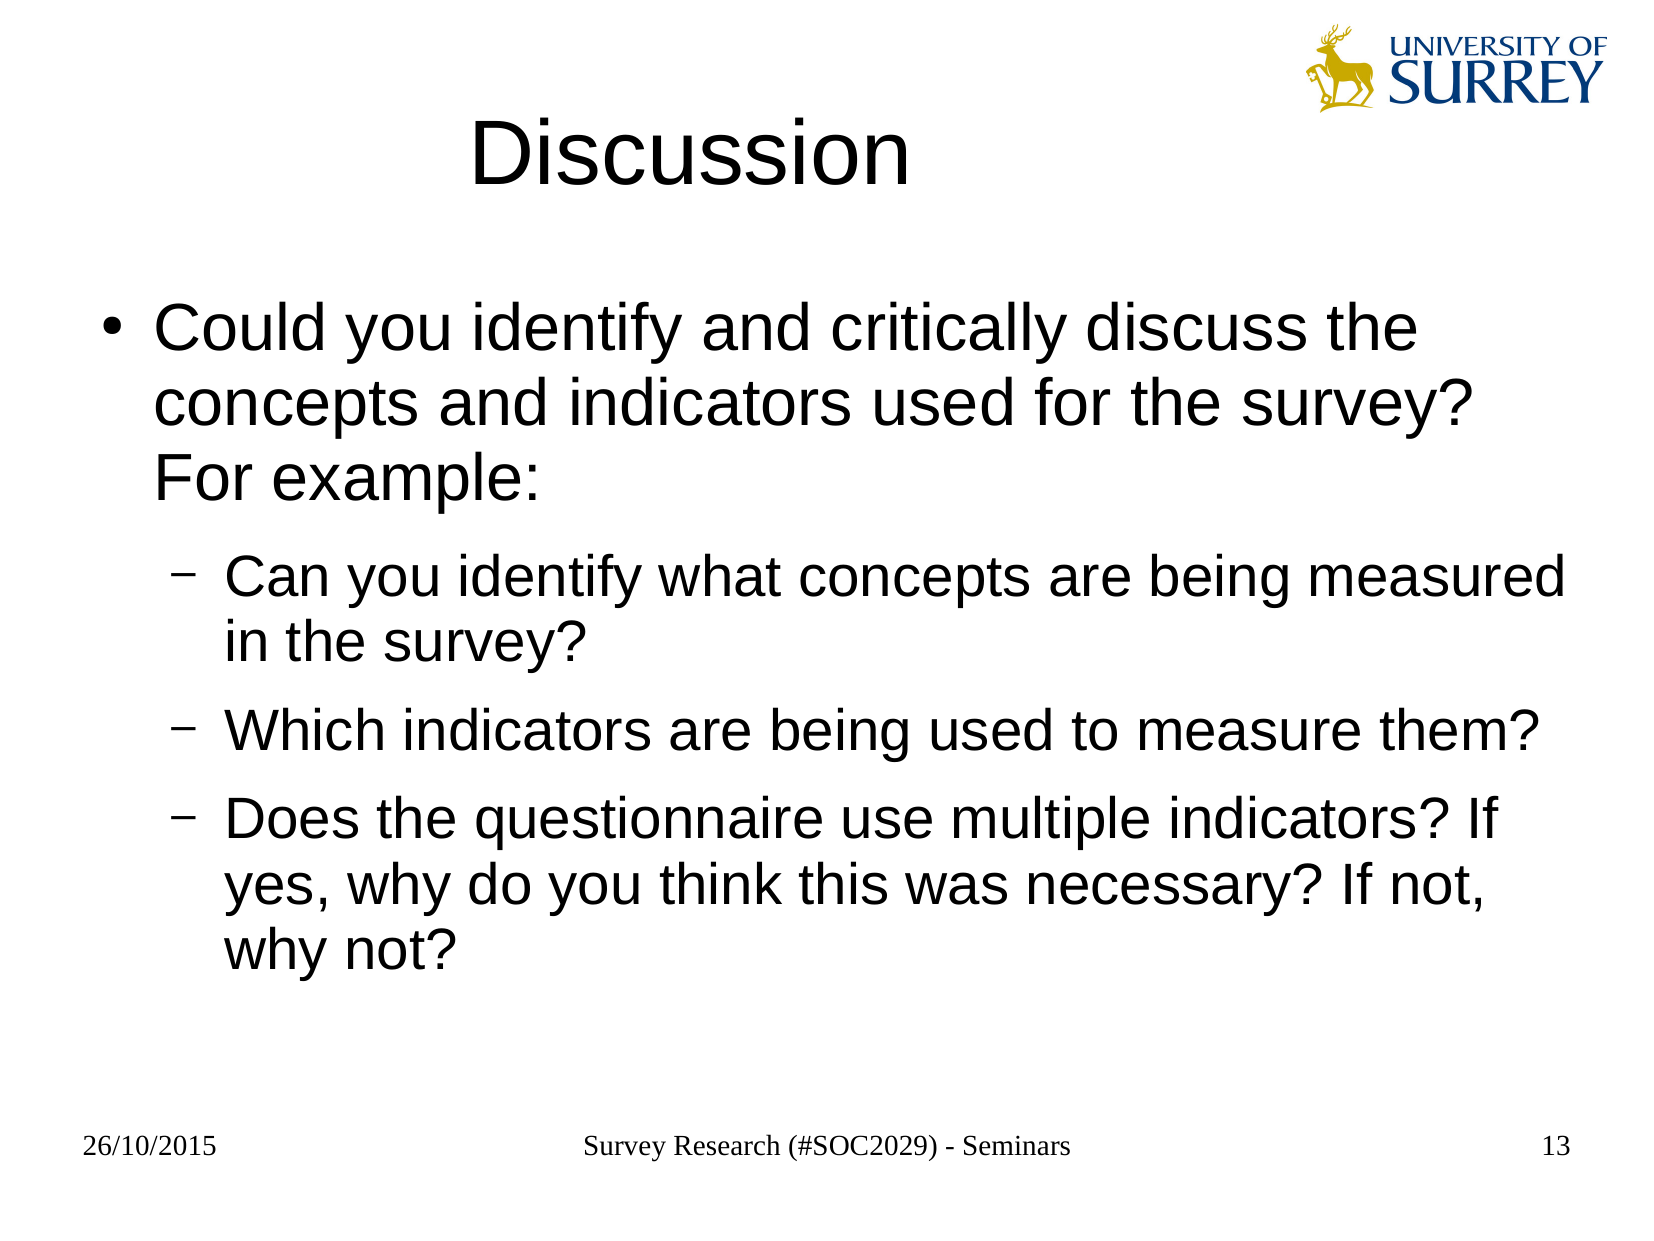

# Discussion
Could you identify and critically discuss the concepts and indicators used for the survey? For example:
Can you identify what concepts are being measured in the survey?
Which indicators are being used to measure them?
Does the questionnaire use multiple indicators? If yes, why do you think this was necessary? If not, why not?
05/10/2015
13